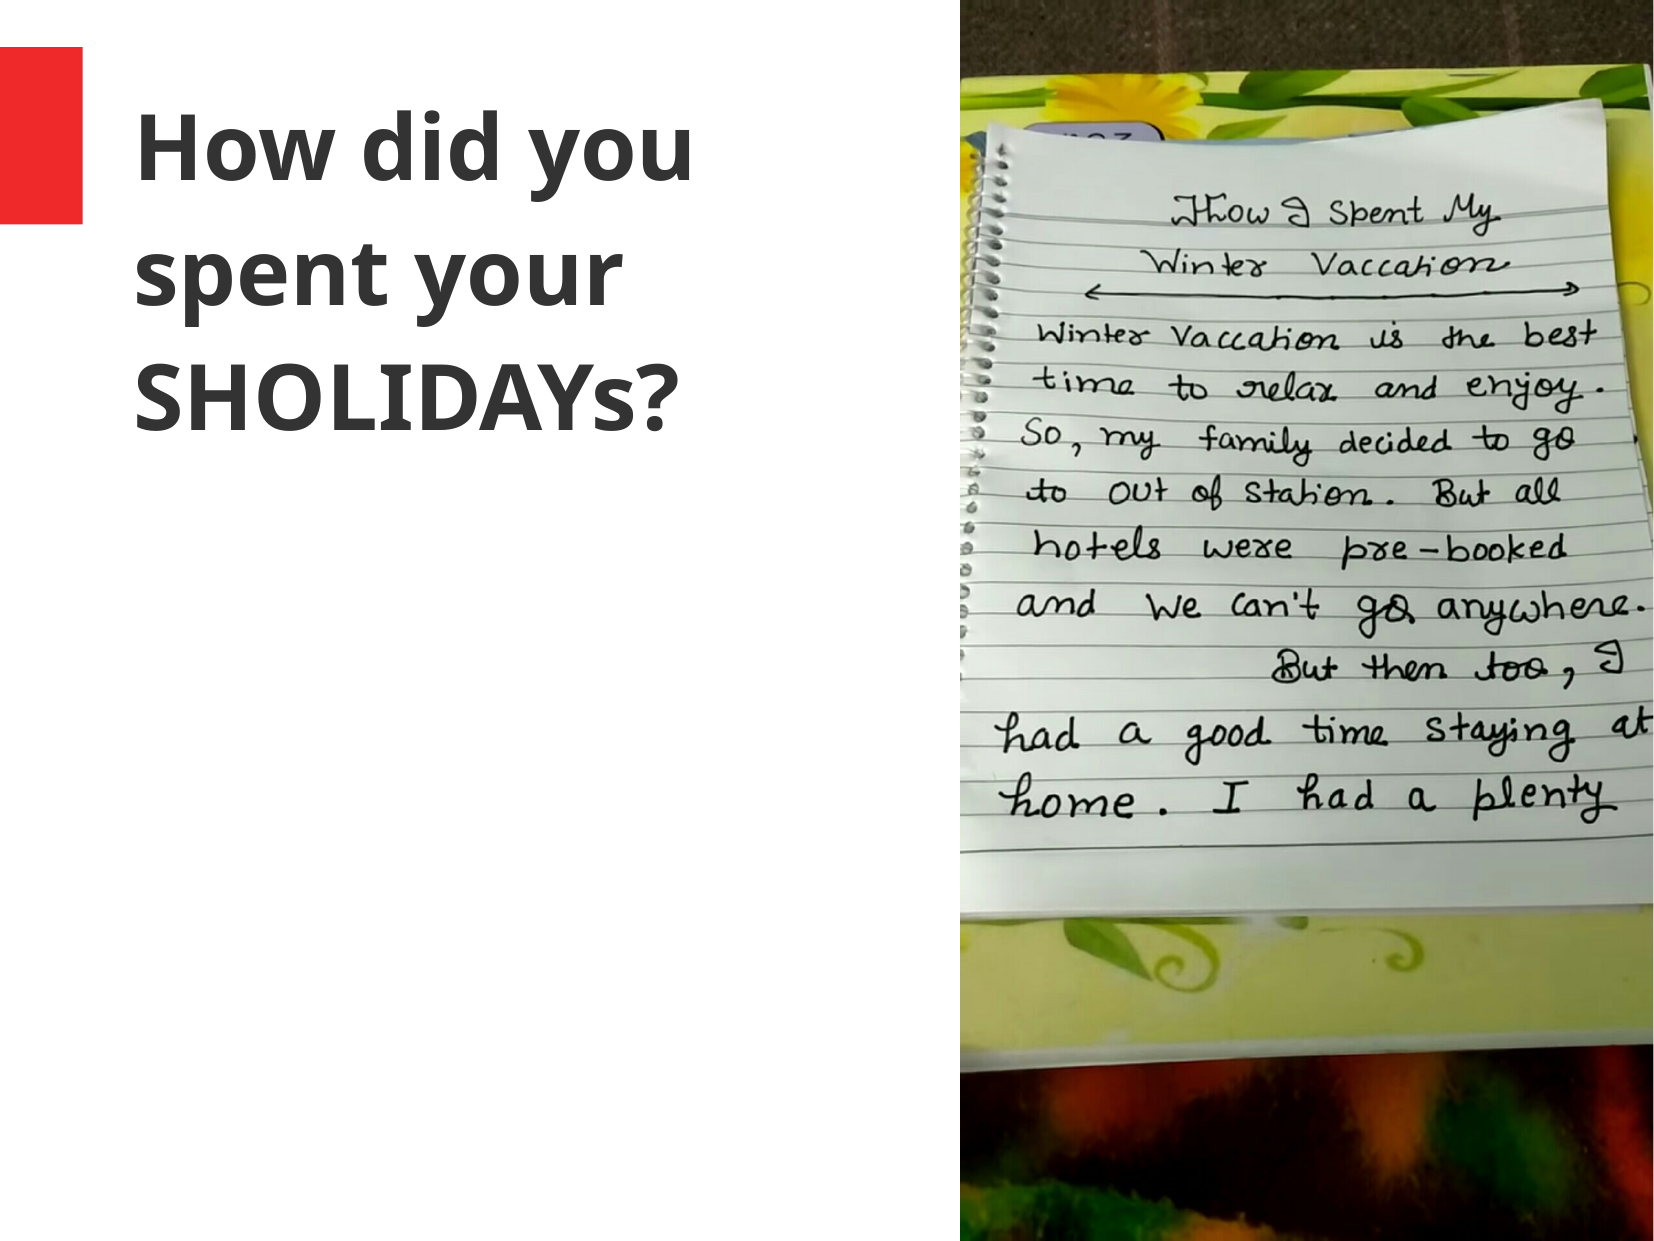

# How did you spent your SHOLIDAYs?
79